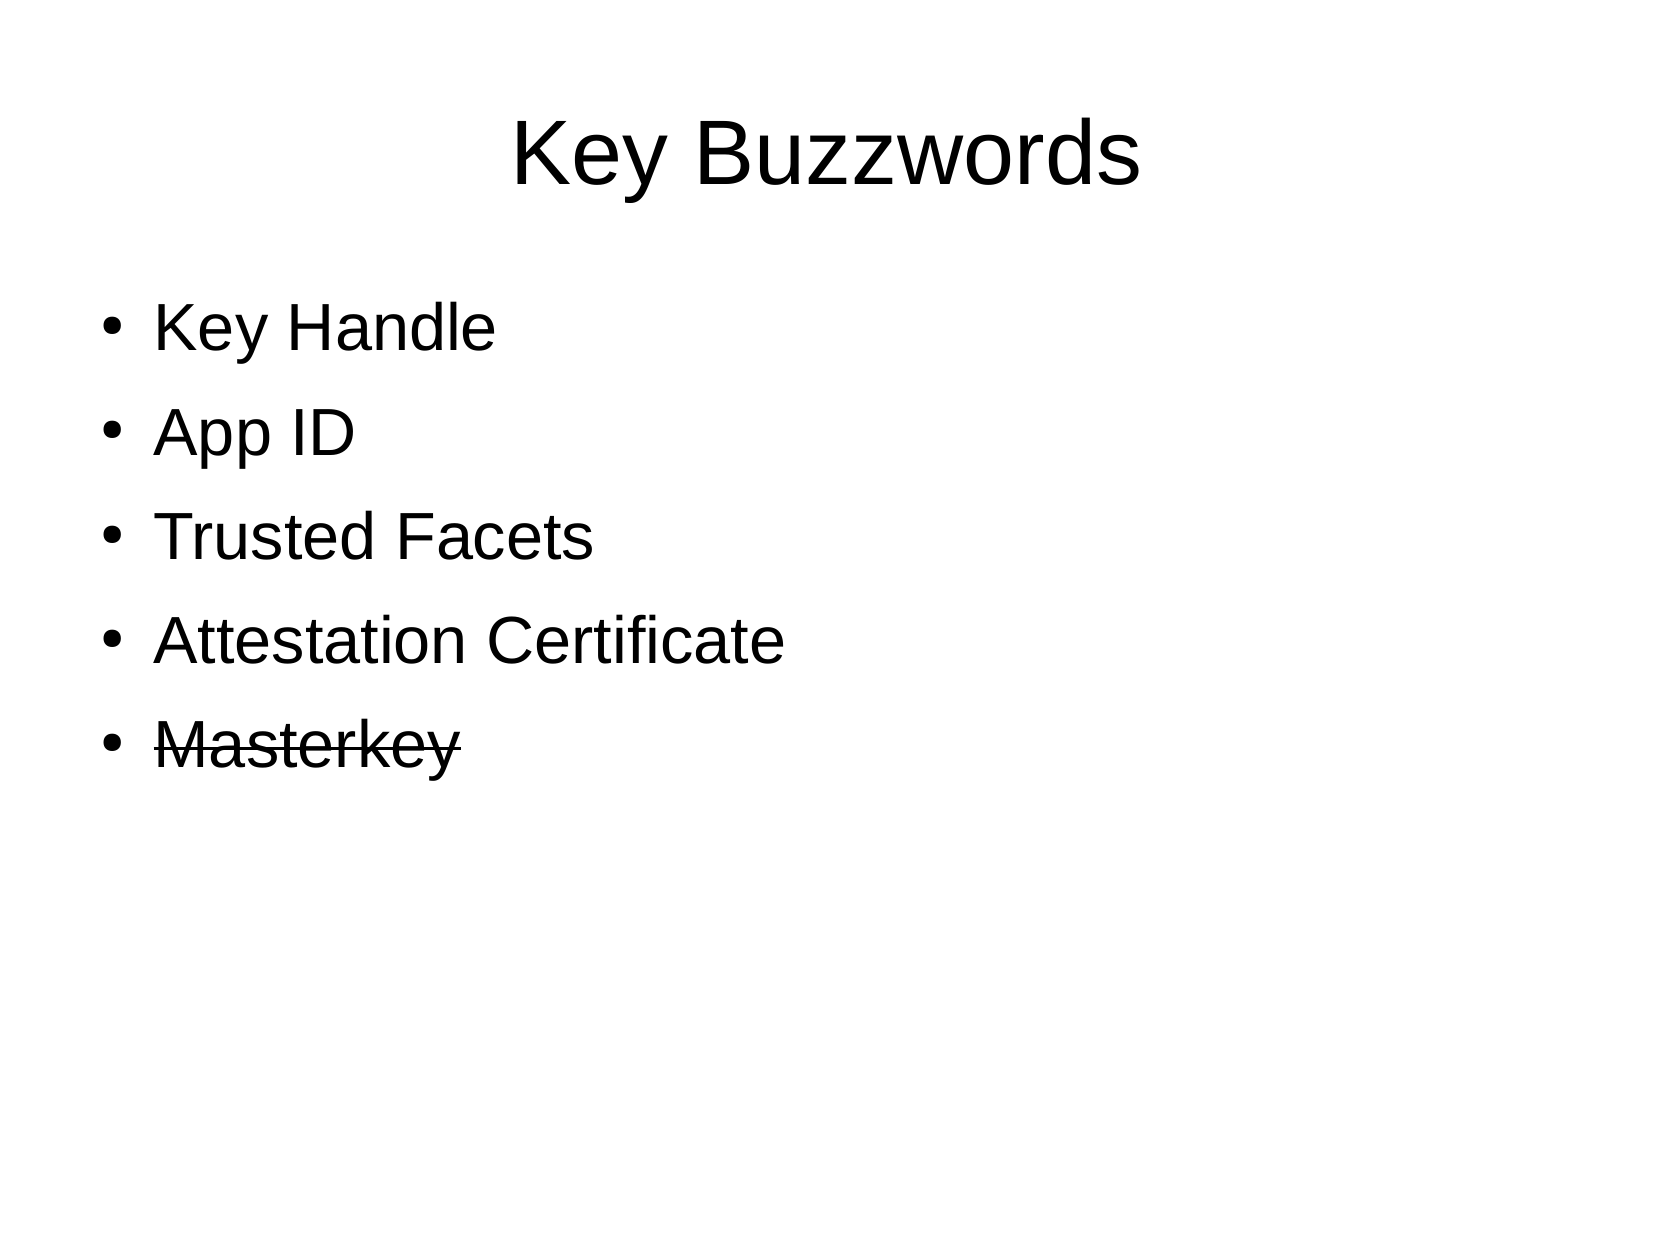

# Key Buzzwords
Key Handle
App ID
Trusted Facets
Attestation Certificate
Masterkey